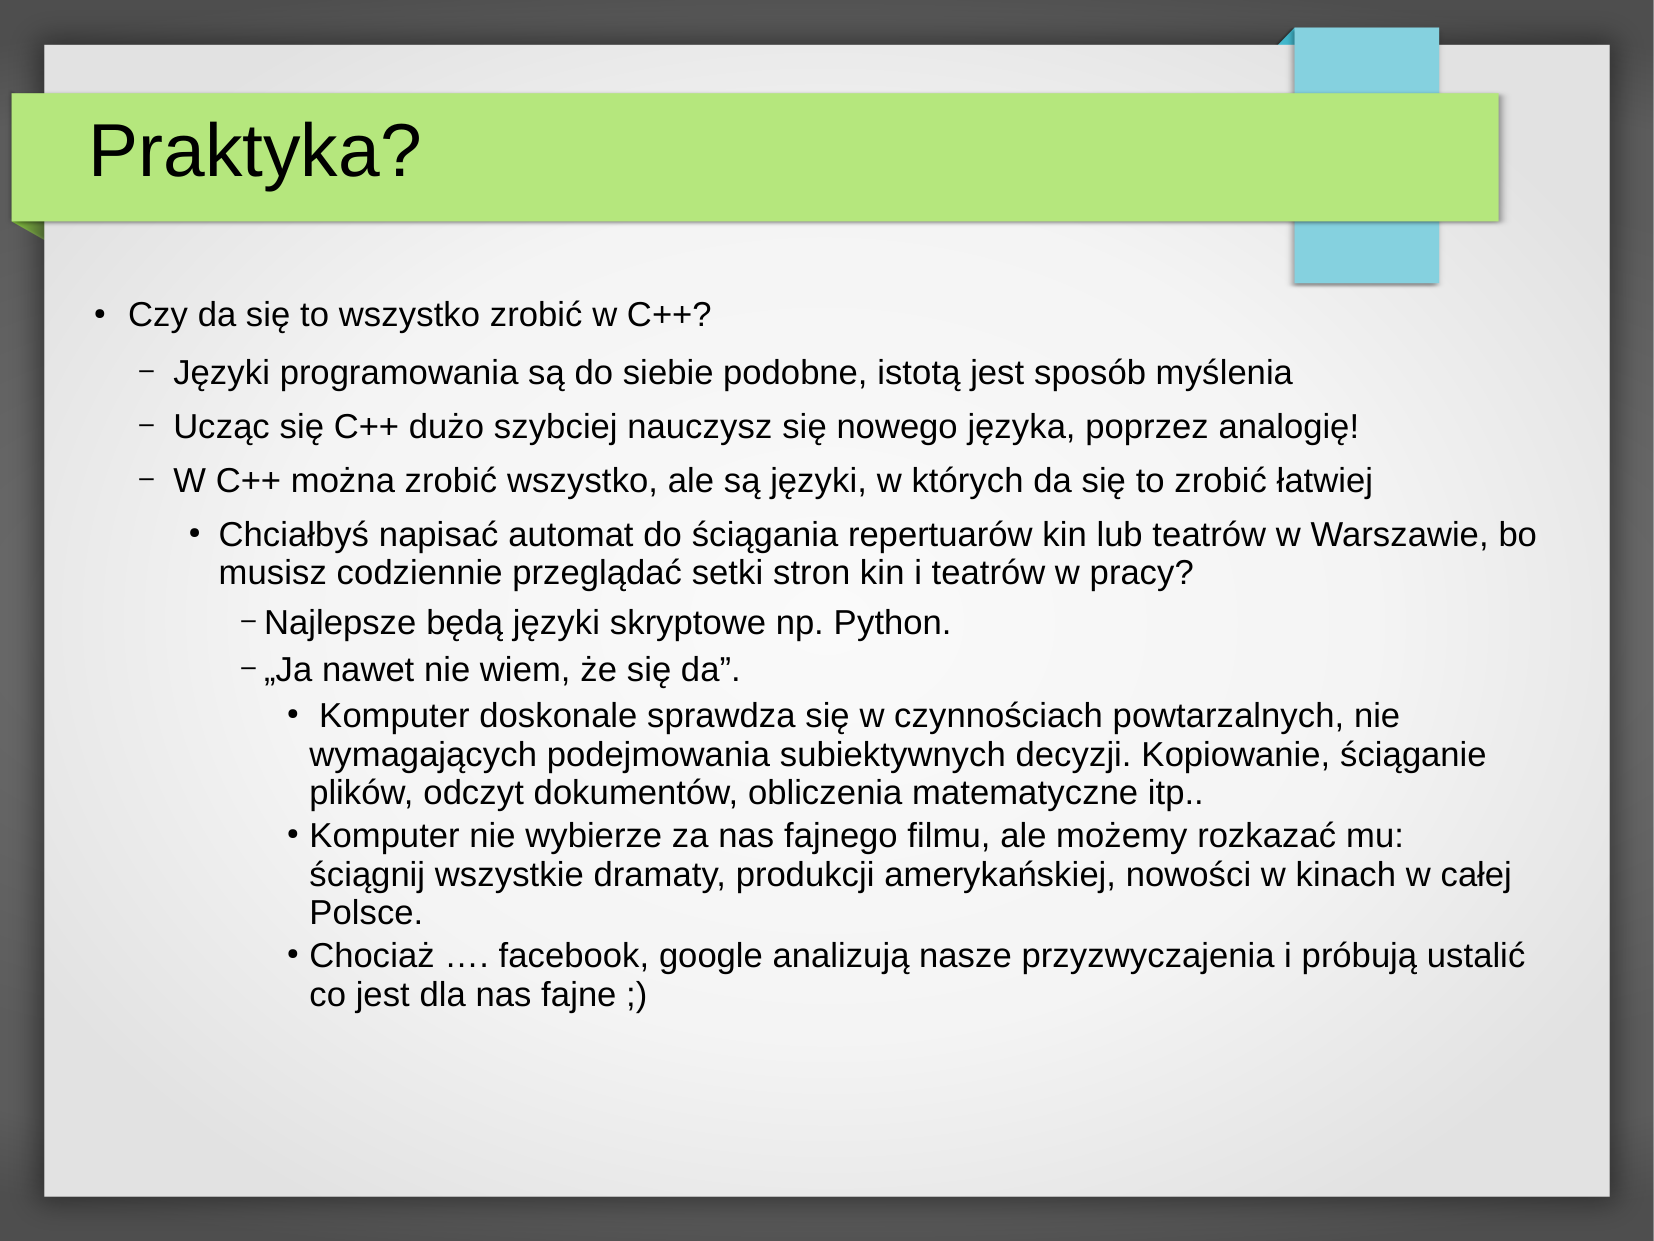

# Praktyka?
Czy da się to wszystko zrobić w C++?
Języki programowania są do siebie podobne, istotą jest sposób myślenia
Ucząc się C++ dużo szybciej nauczysz się nowego języka, poprzez analogię!
W C++ można zrobić wszystko, ale są języki, w których da się to zrobić łatwiej
Chciałbyś napisać automat do ściągania repertuarów kin lub teatrów w Warszawie, bo musisz codziennie przeglądać setki stron kin i teatrów w pracy?
Najlepsze będą języki skryptowe np. Python.
„Ja nawet nie wiem, że się da”.
 Komputer doskonale sprawdza się w czynnościach powtarzalnych, nie wymagających podejmowania subiektywnych decyzji. Kopiowanie, ściąganie plików, odczyt dokumentów, obliczenia matematyczne itp..
Komputer nie wybierze za nas fajnego filmu, ale możemy rozkazać mu:
ściągnij wszystkie dramaty, produkcji amerykańskiej, nowości w kinach w całej Polsce.
Chociaż …. facebook, google analizują nasze przyzwyczajenia i próbują ustalić co jest dla nas fajne ;)